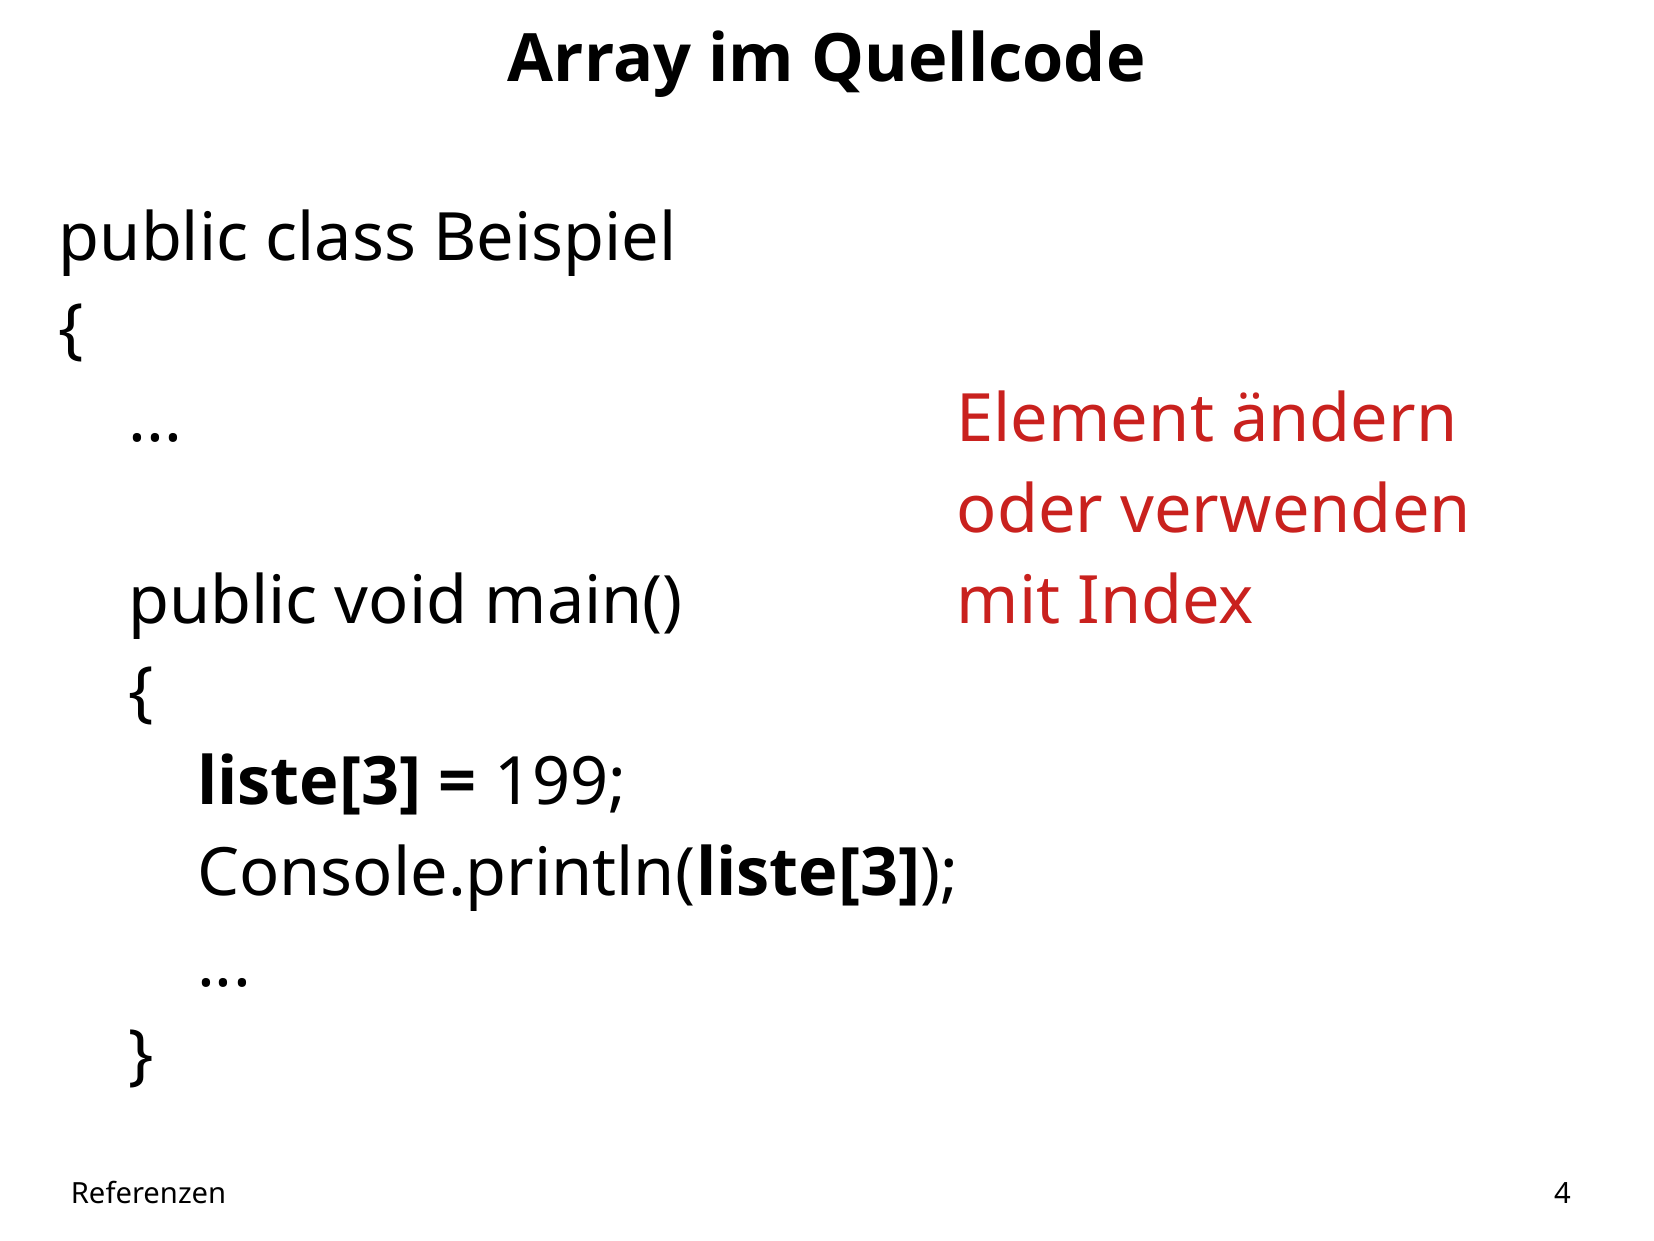

# Array im Quellcode
public class Beispiel
{
 ...
 public void main()
 {
 liste[3] = 199;
 Console.println(liste[3]);
 ...
 }
Element ändern
oder verwenden
mit Index
Referenzen
4